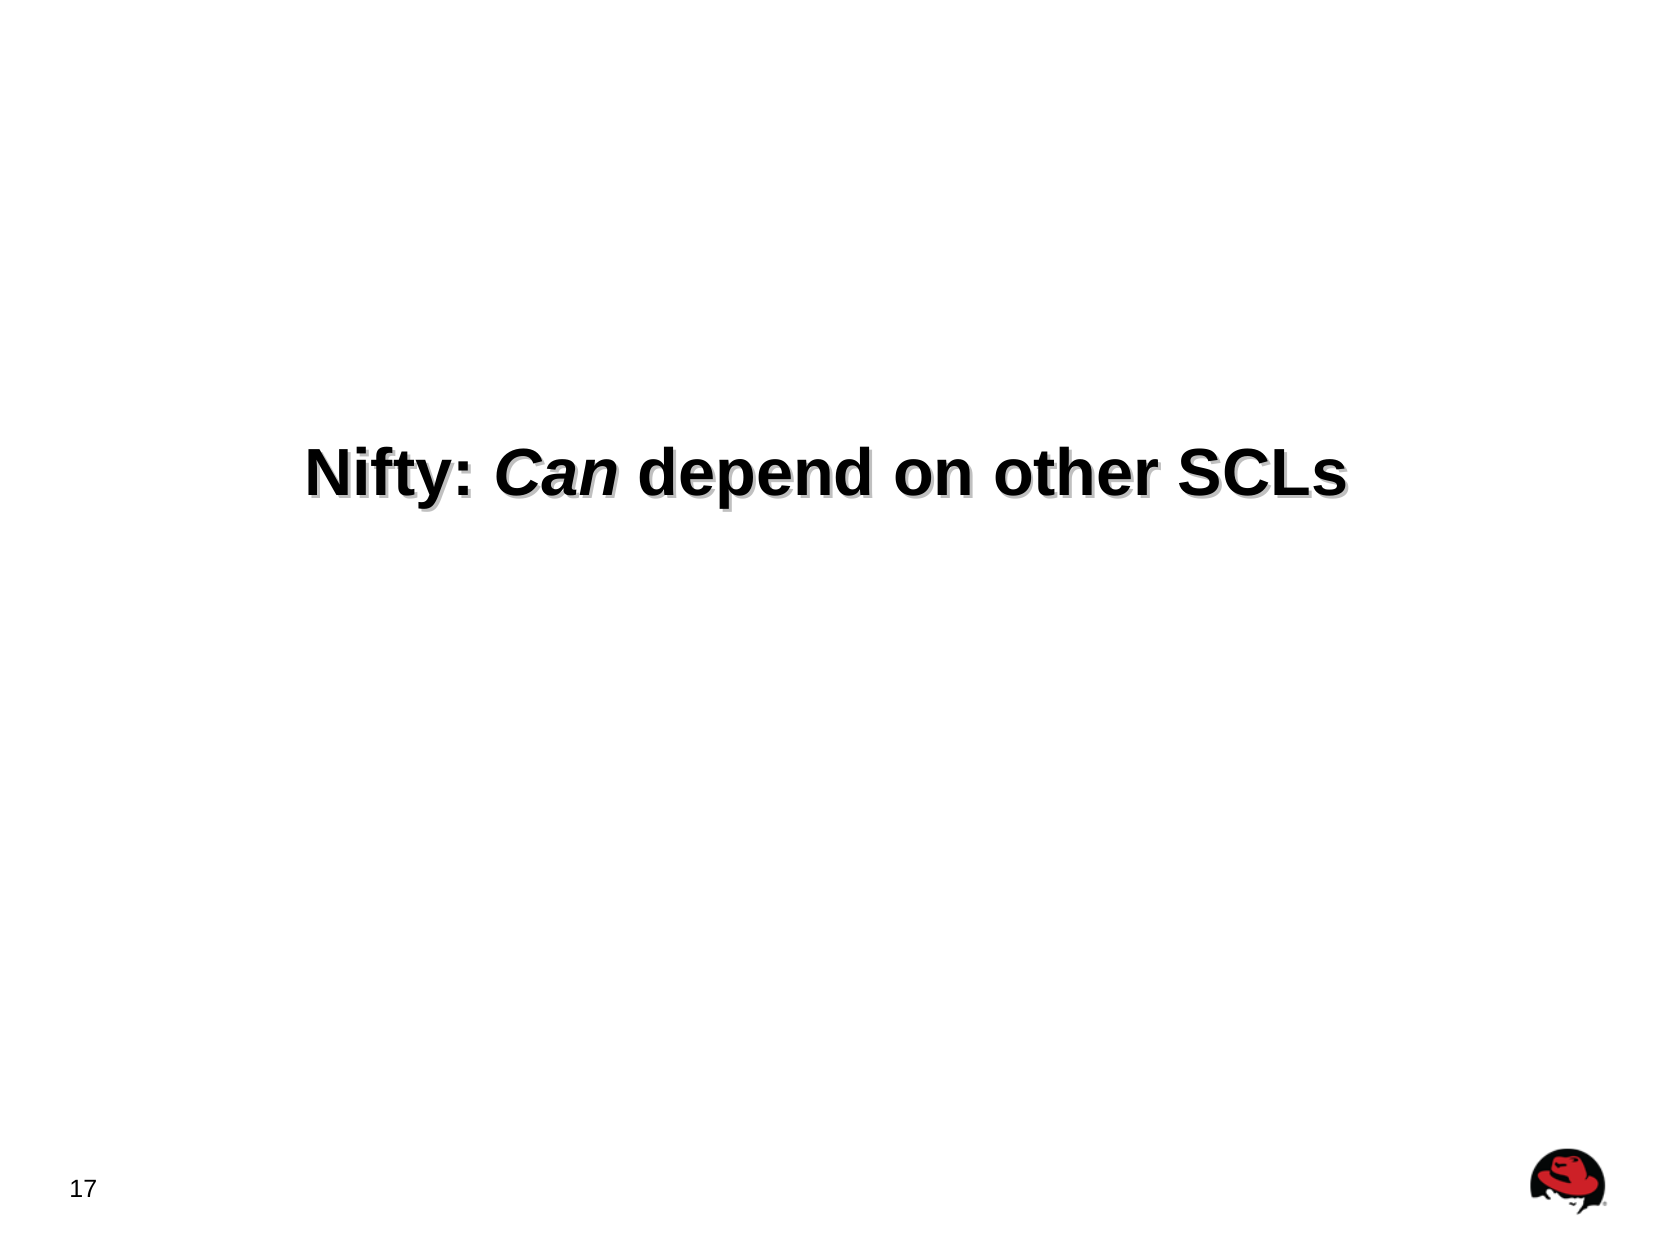

# Nifty: Can depend on other SCLs